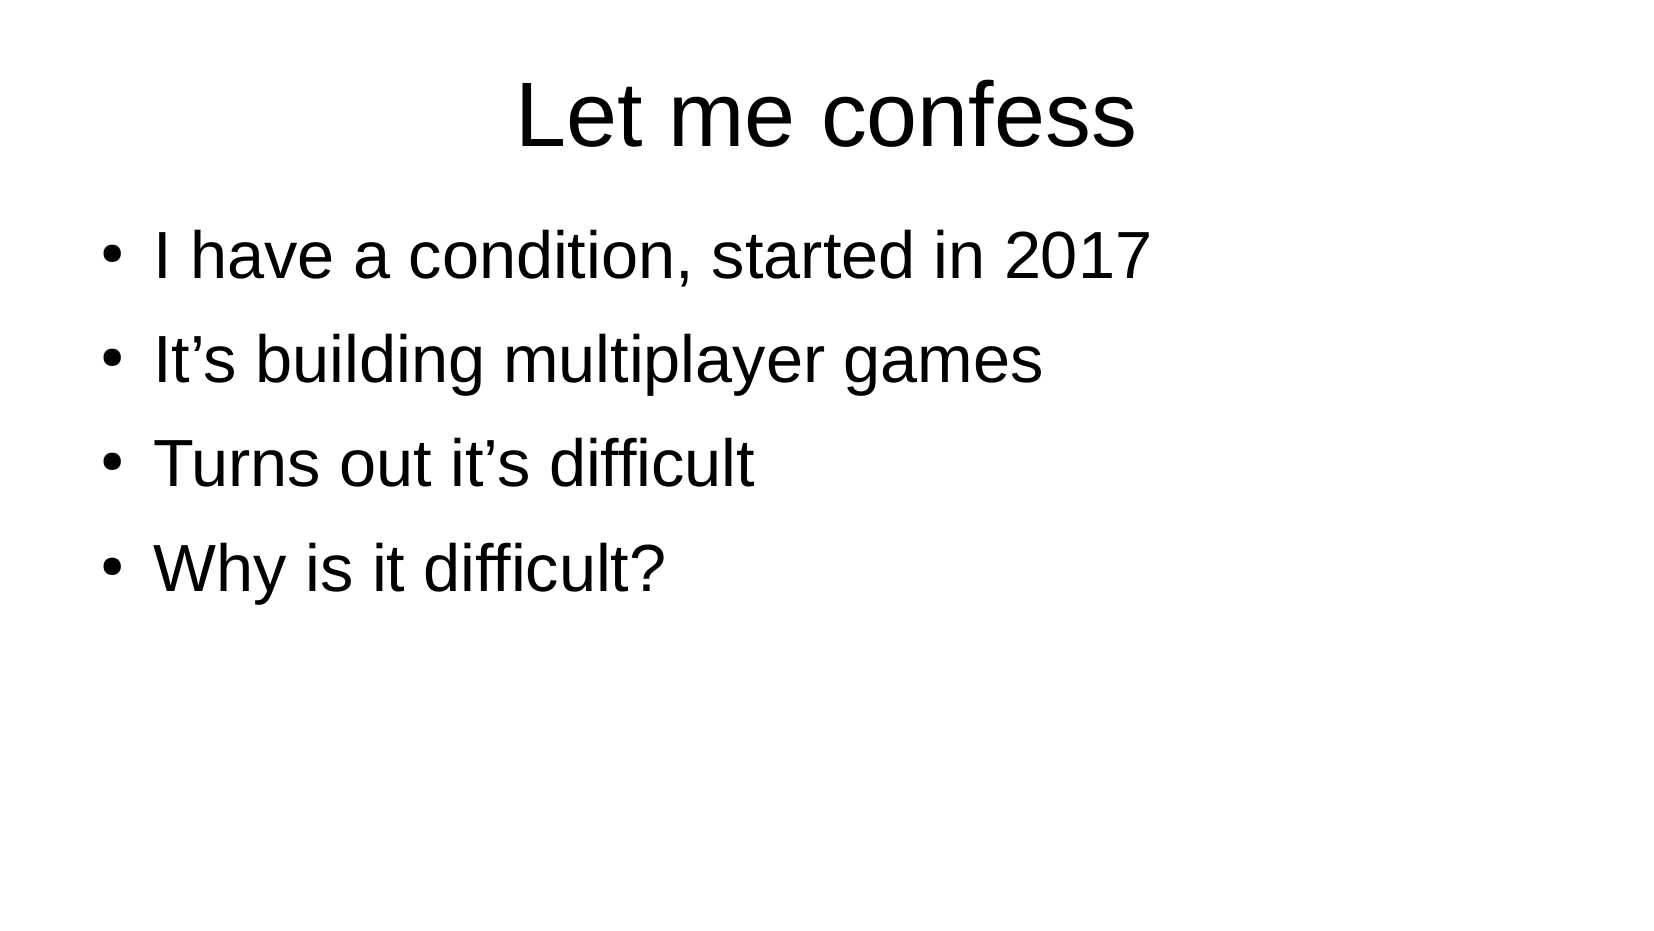

# Let me confess
I have a condition, started in 2017
It’s building multiplayer games
Turns out it’s difficult
Why is it difficult?